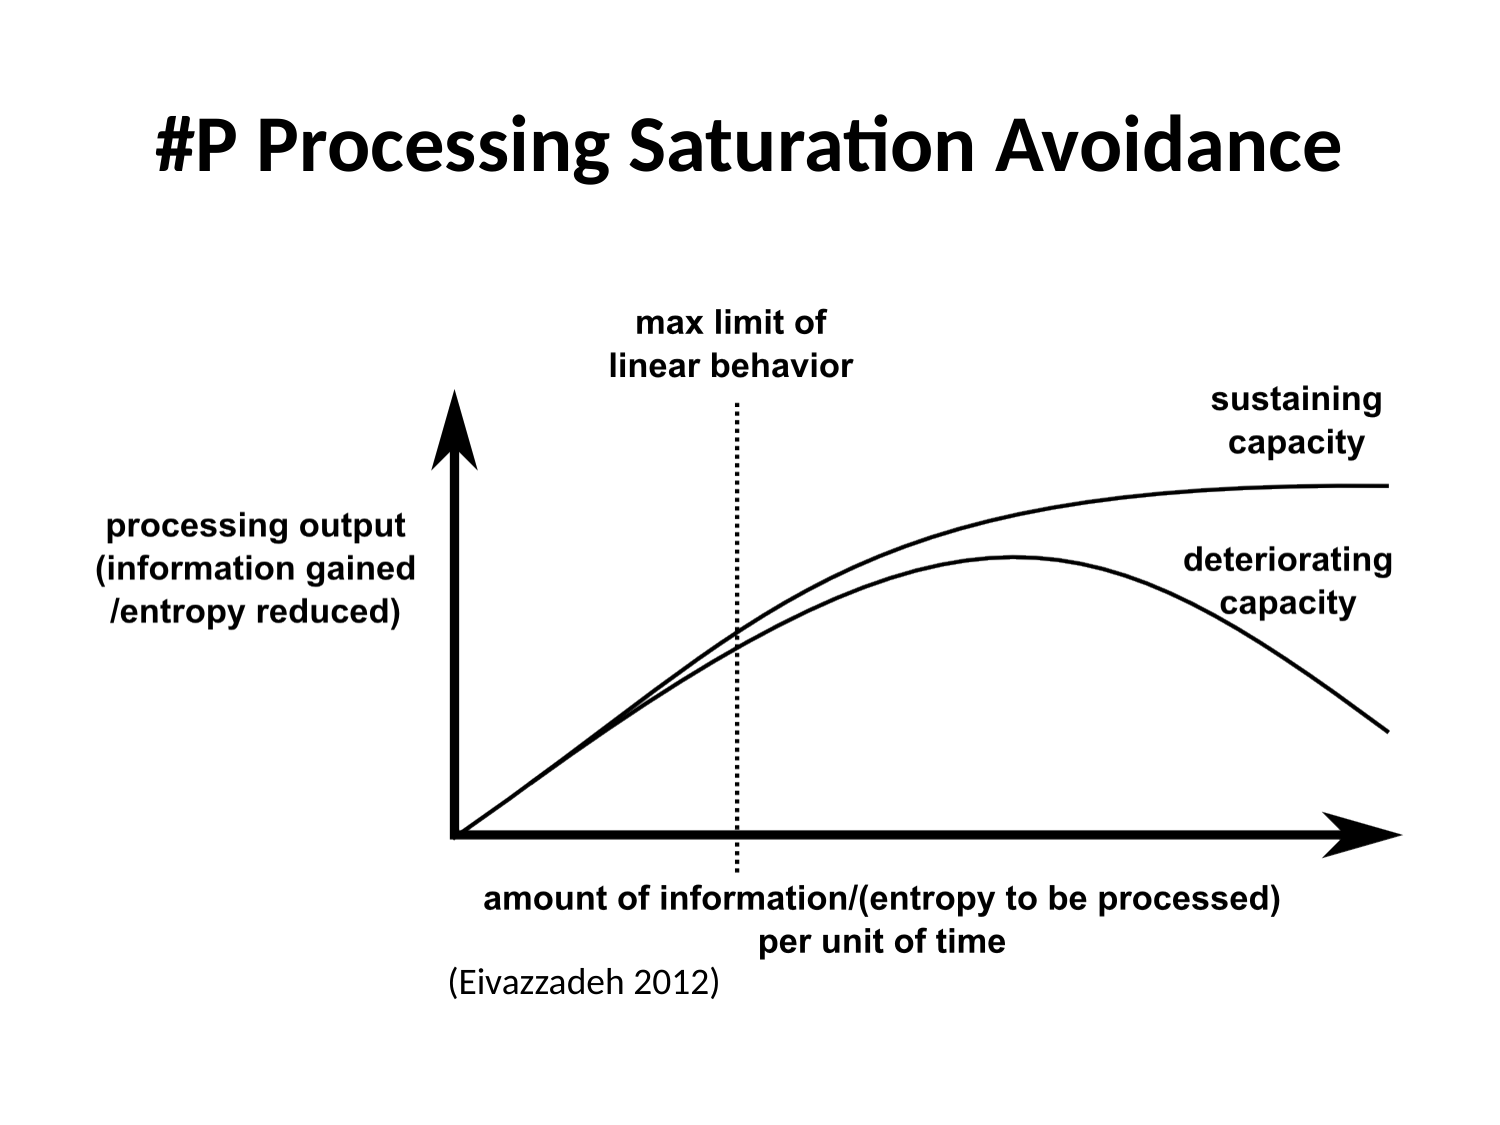

# #P Processing Saturation Avoidance
(Eivazzadeh 2012)